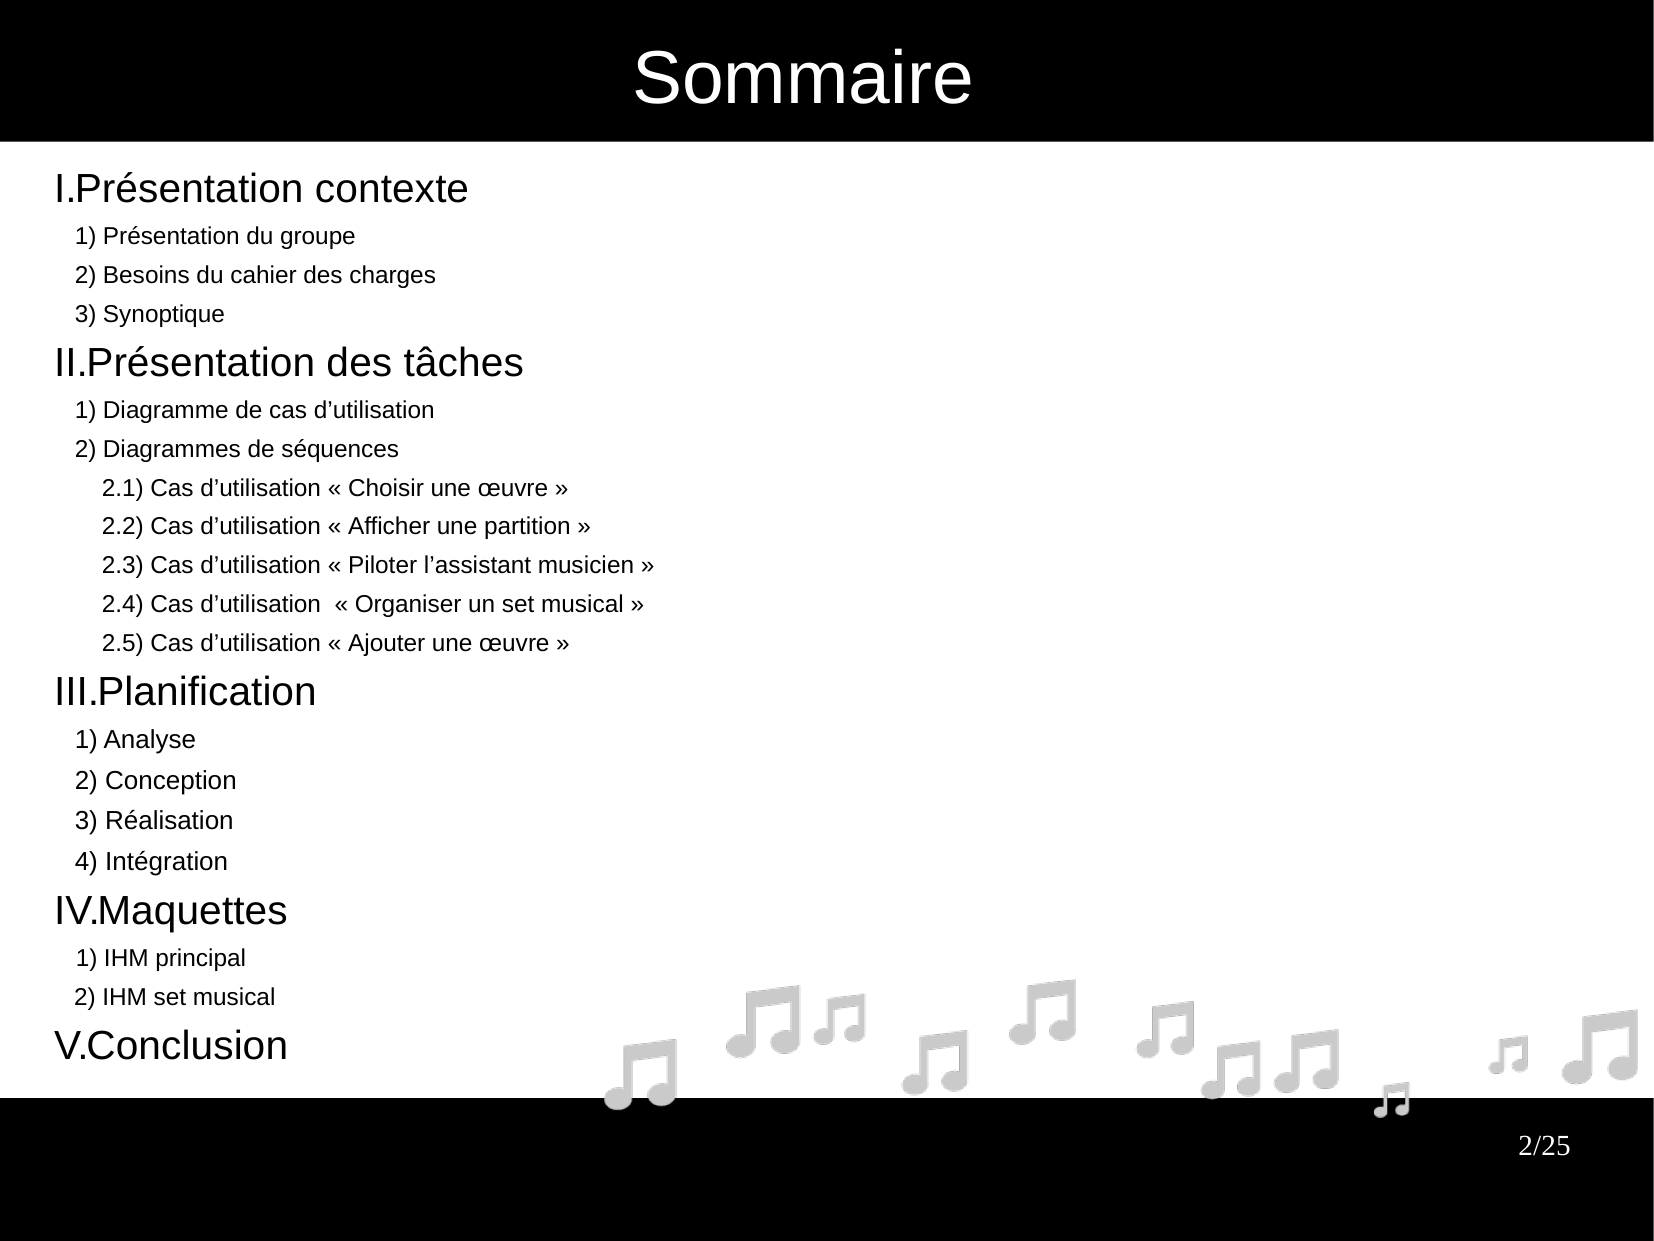

# Sommaire
Présentation contexte
1) Présentation du groupe
2) Besoins du cahier des charges
3) Synoptique
 Présentation des tâches
1) Diagramme de cas d’utilisation
2) Diagrammes de séquences
 2.1) Cas d’utilisation « Choisir une œuvre »
 2.2) Cas d’utilisation « Afficher une partition »
 2.3) Cas d’utilisation « Piloter l’assistant musicien »
 2.4) Cas d’utilisation « Organiser un set musical »
 2.5) Cas d’utilisation « Ajouter une œuvre »
 Planification
1) Analyse
2) Conception
3) Réalisation
4) Intégration
 Maquettes
 1) IHM principal
 2) IHM set musical
 Conclusion
2